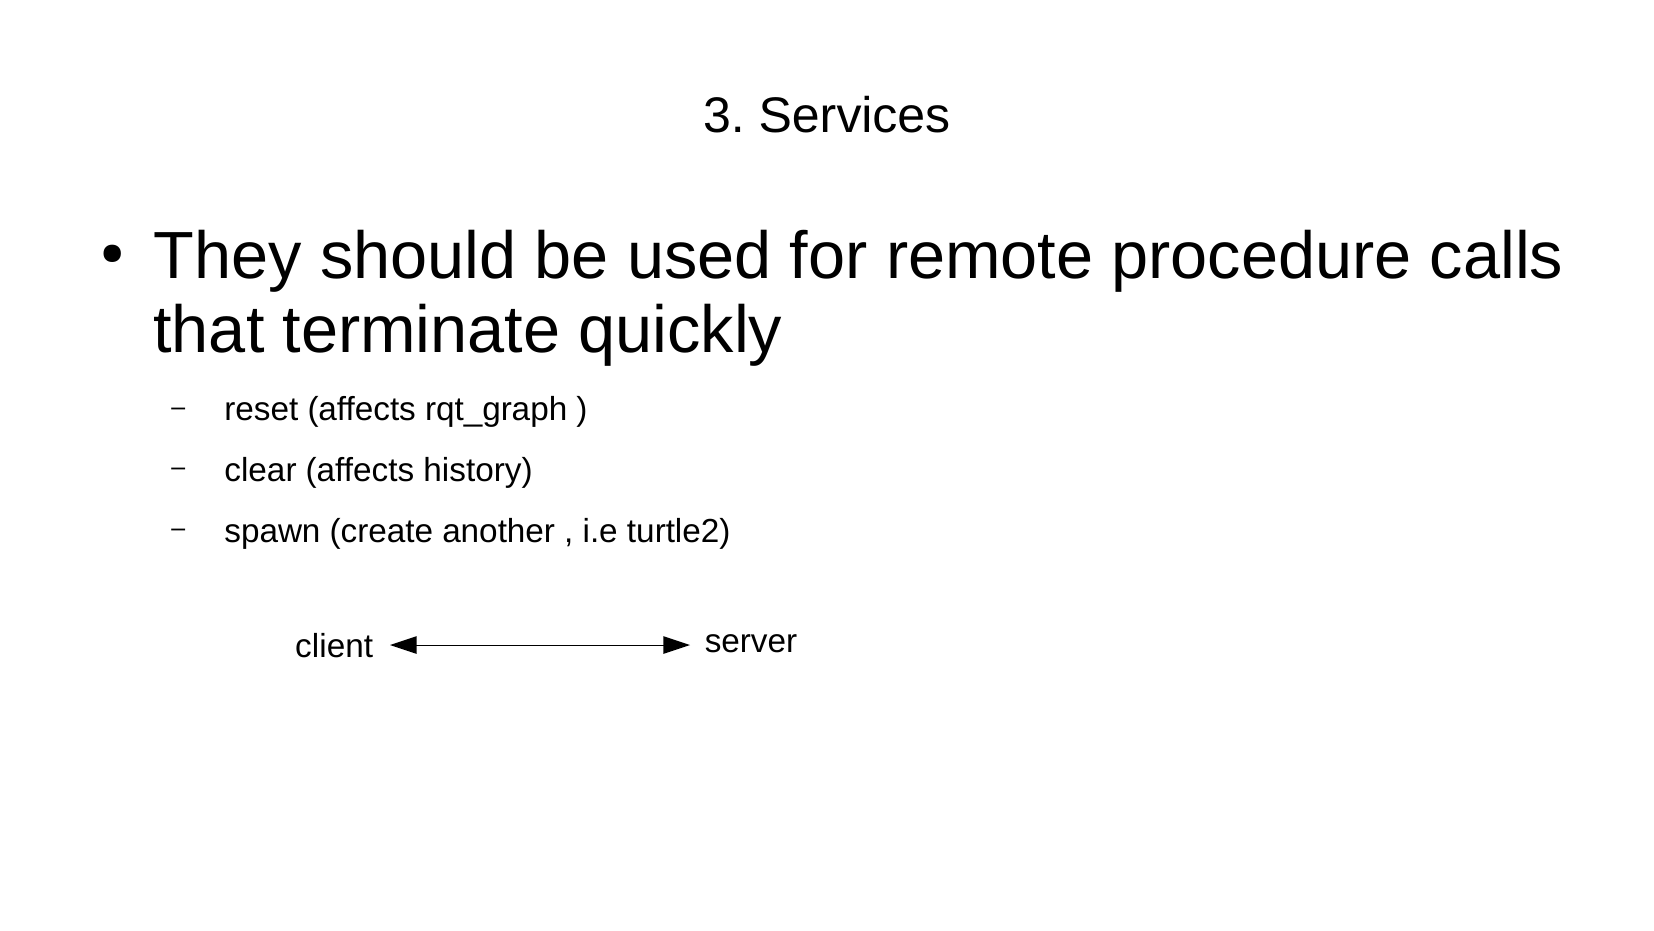

# 3. Services
They should be used for remote procedure calls that terminate quickly
reset (affects rqt_graph )
clear (affects history)
spawn (create another , i.e turtle2)
client
server